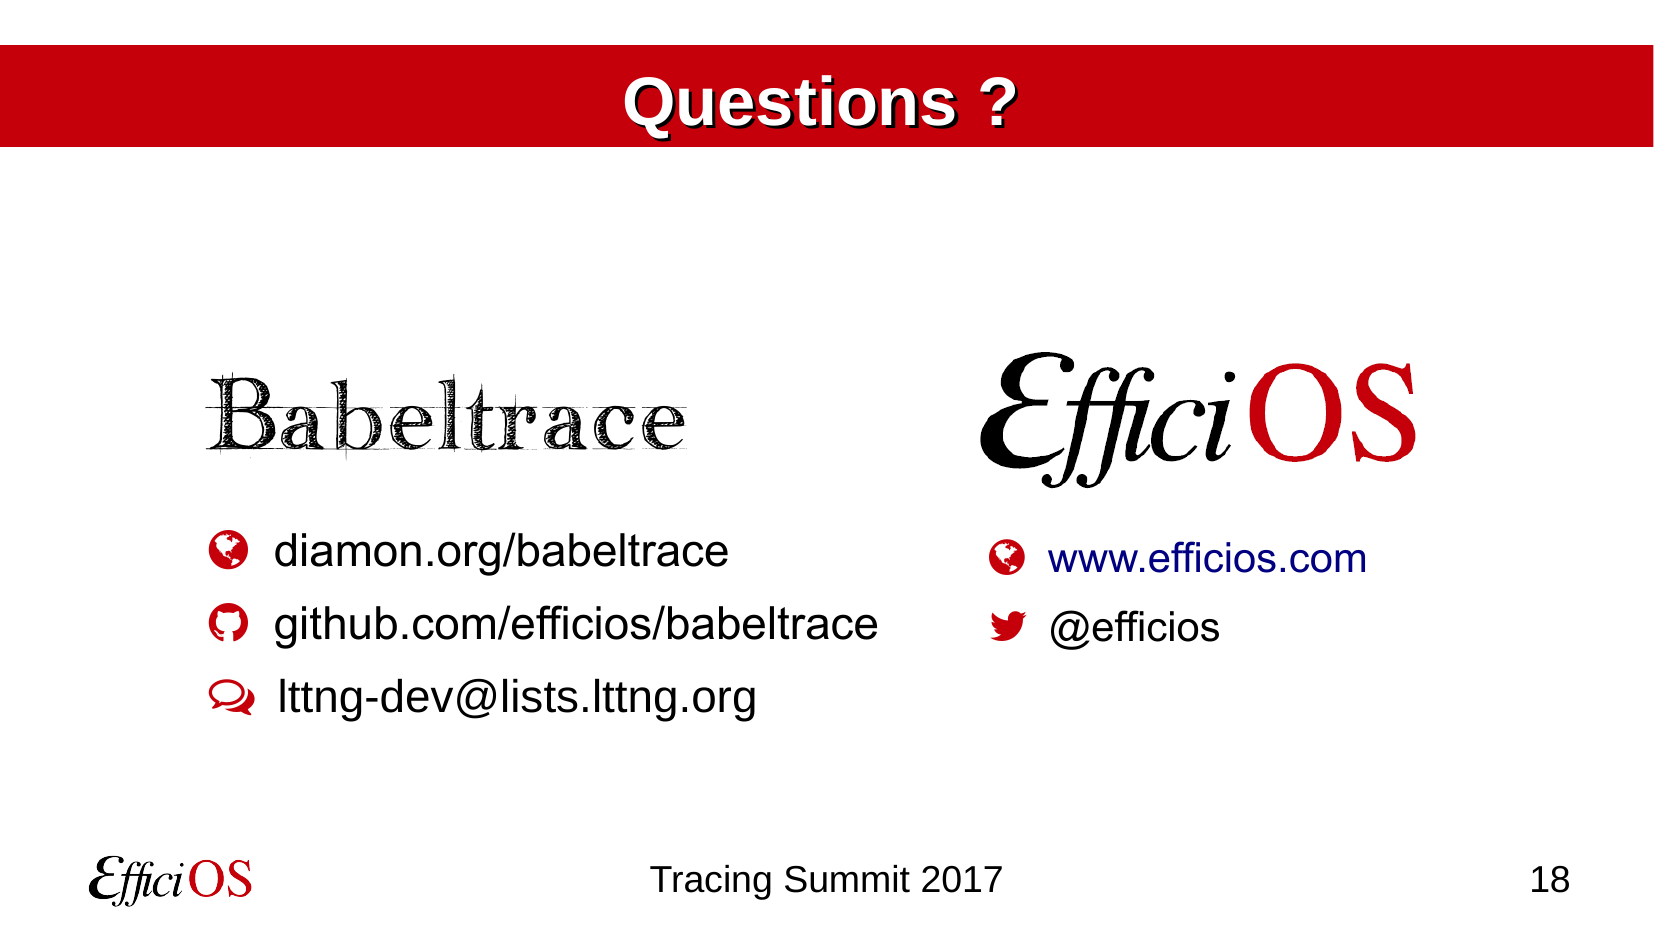

# Questions ?
Babeltrace
 diamon.org/babeltrace
 github.com/efficios/babeltrace
 lttng-dev@lists.lttng.org
 www.efficios.com
 @efficios
Tracing Summit 2017
18